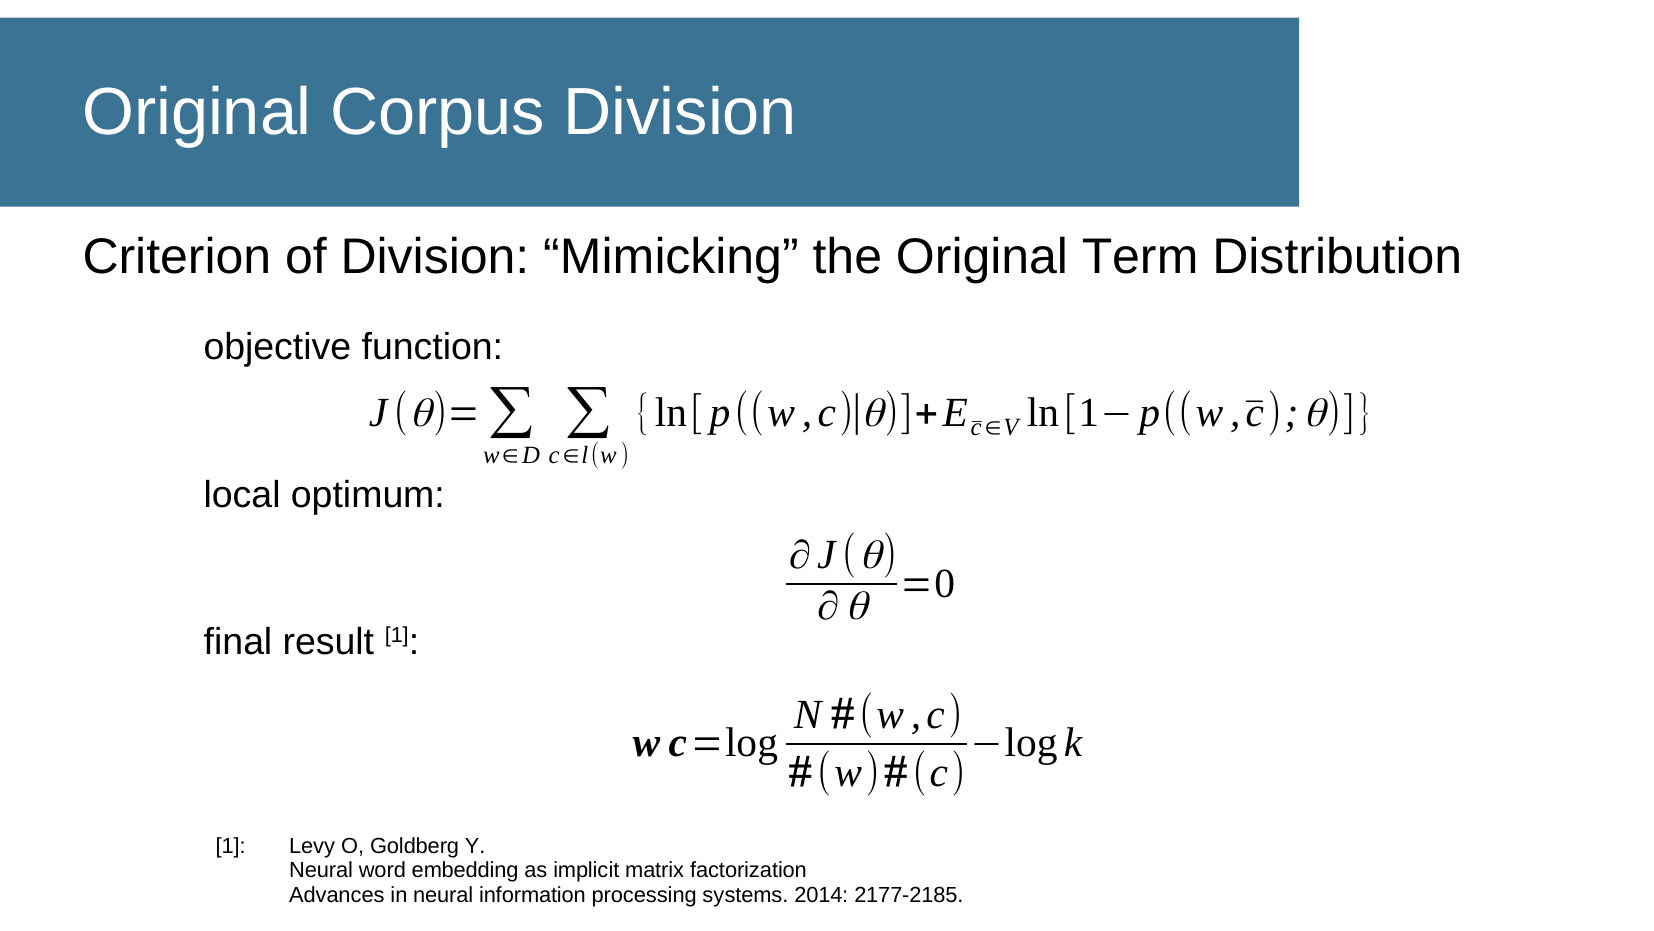

# Original Corpus Division
Criterion of Division: “Mimicking” the Original Term Distribution
objective function:
local optimum:
final result [1]:
[1]:	Levy O, Goldberg Y.
	Neural word embedding as implicit matrix factorization
	Advances in neural information processing systems. 2014: 2177-2185.